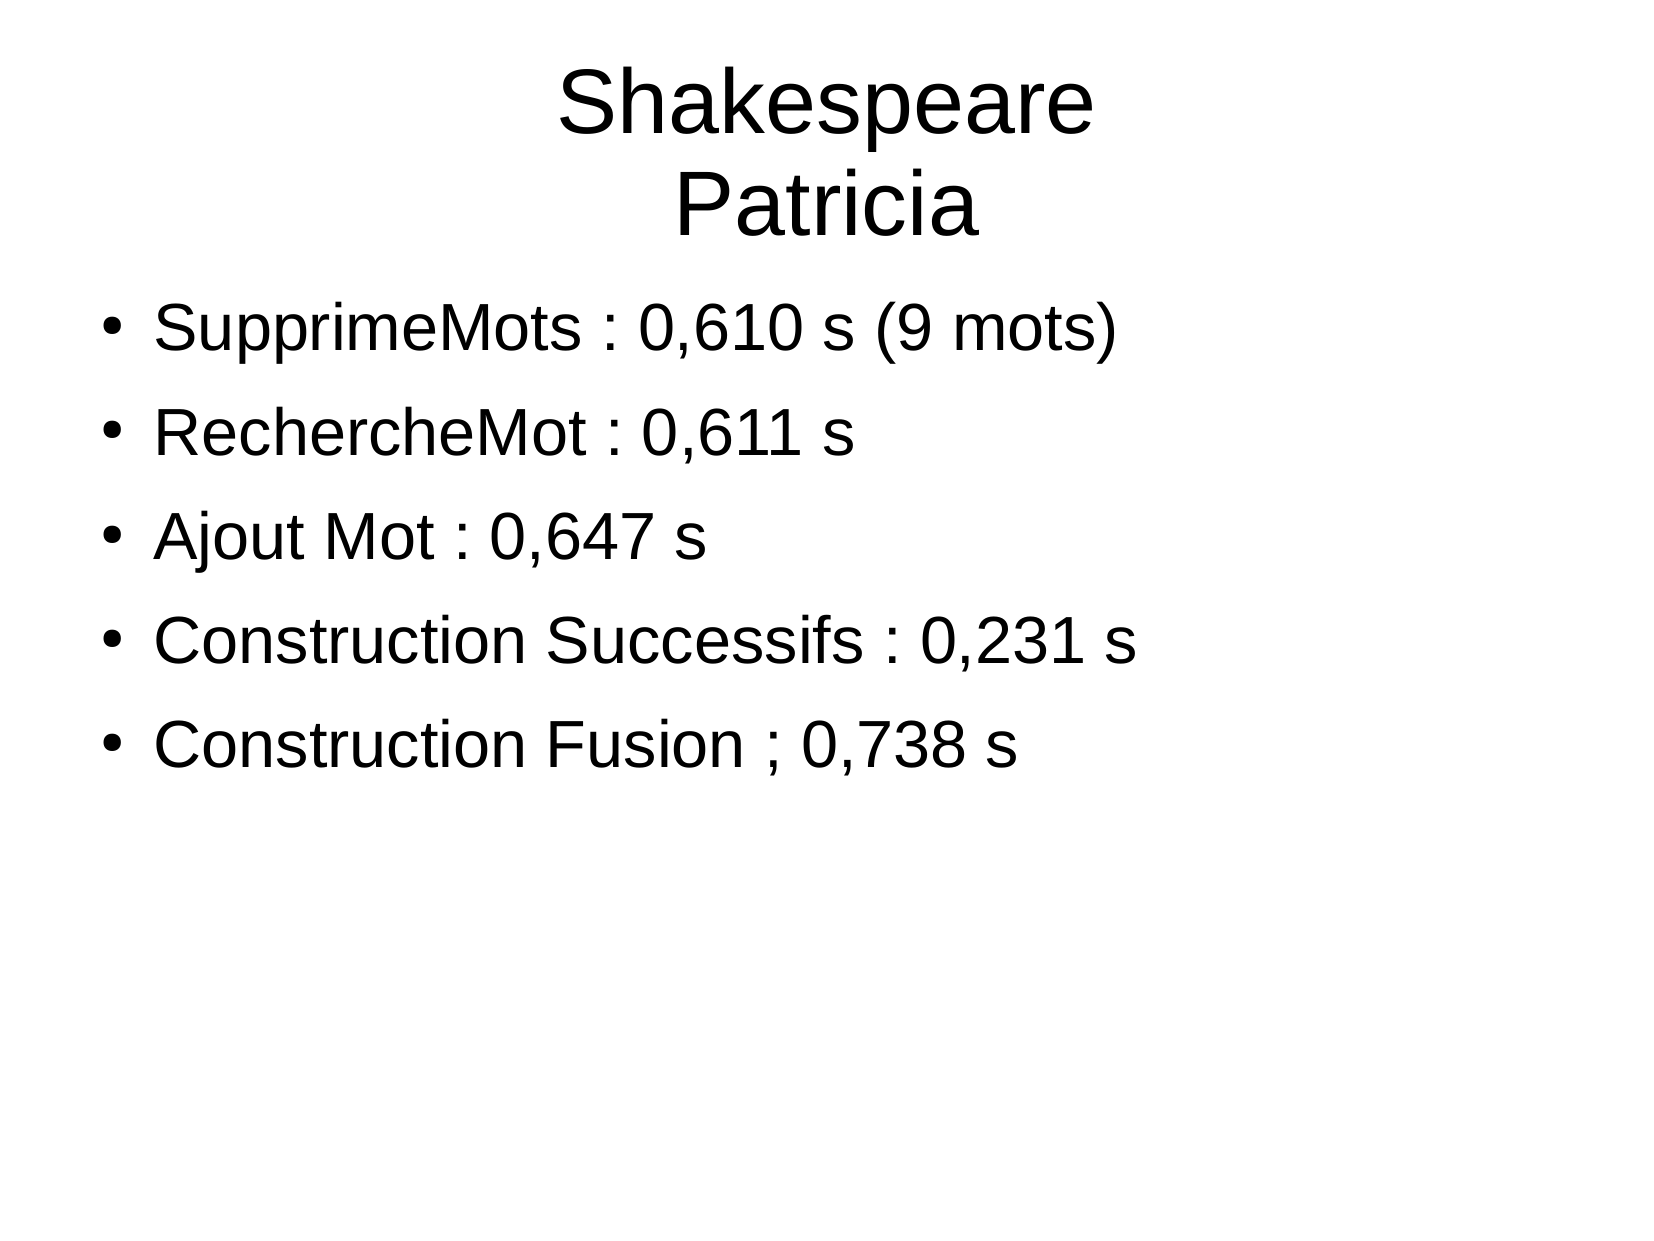

# Shakespeare Patricia
SupprimeMots : 0,610 s (9 mots)
RechercheMot : 0,611 s
Ajout Mot : 0,647 s
Construction Successifs : 0,231 s
Construction Fusion ; 0,738 s